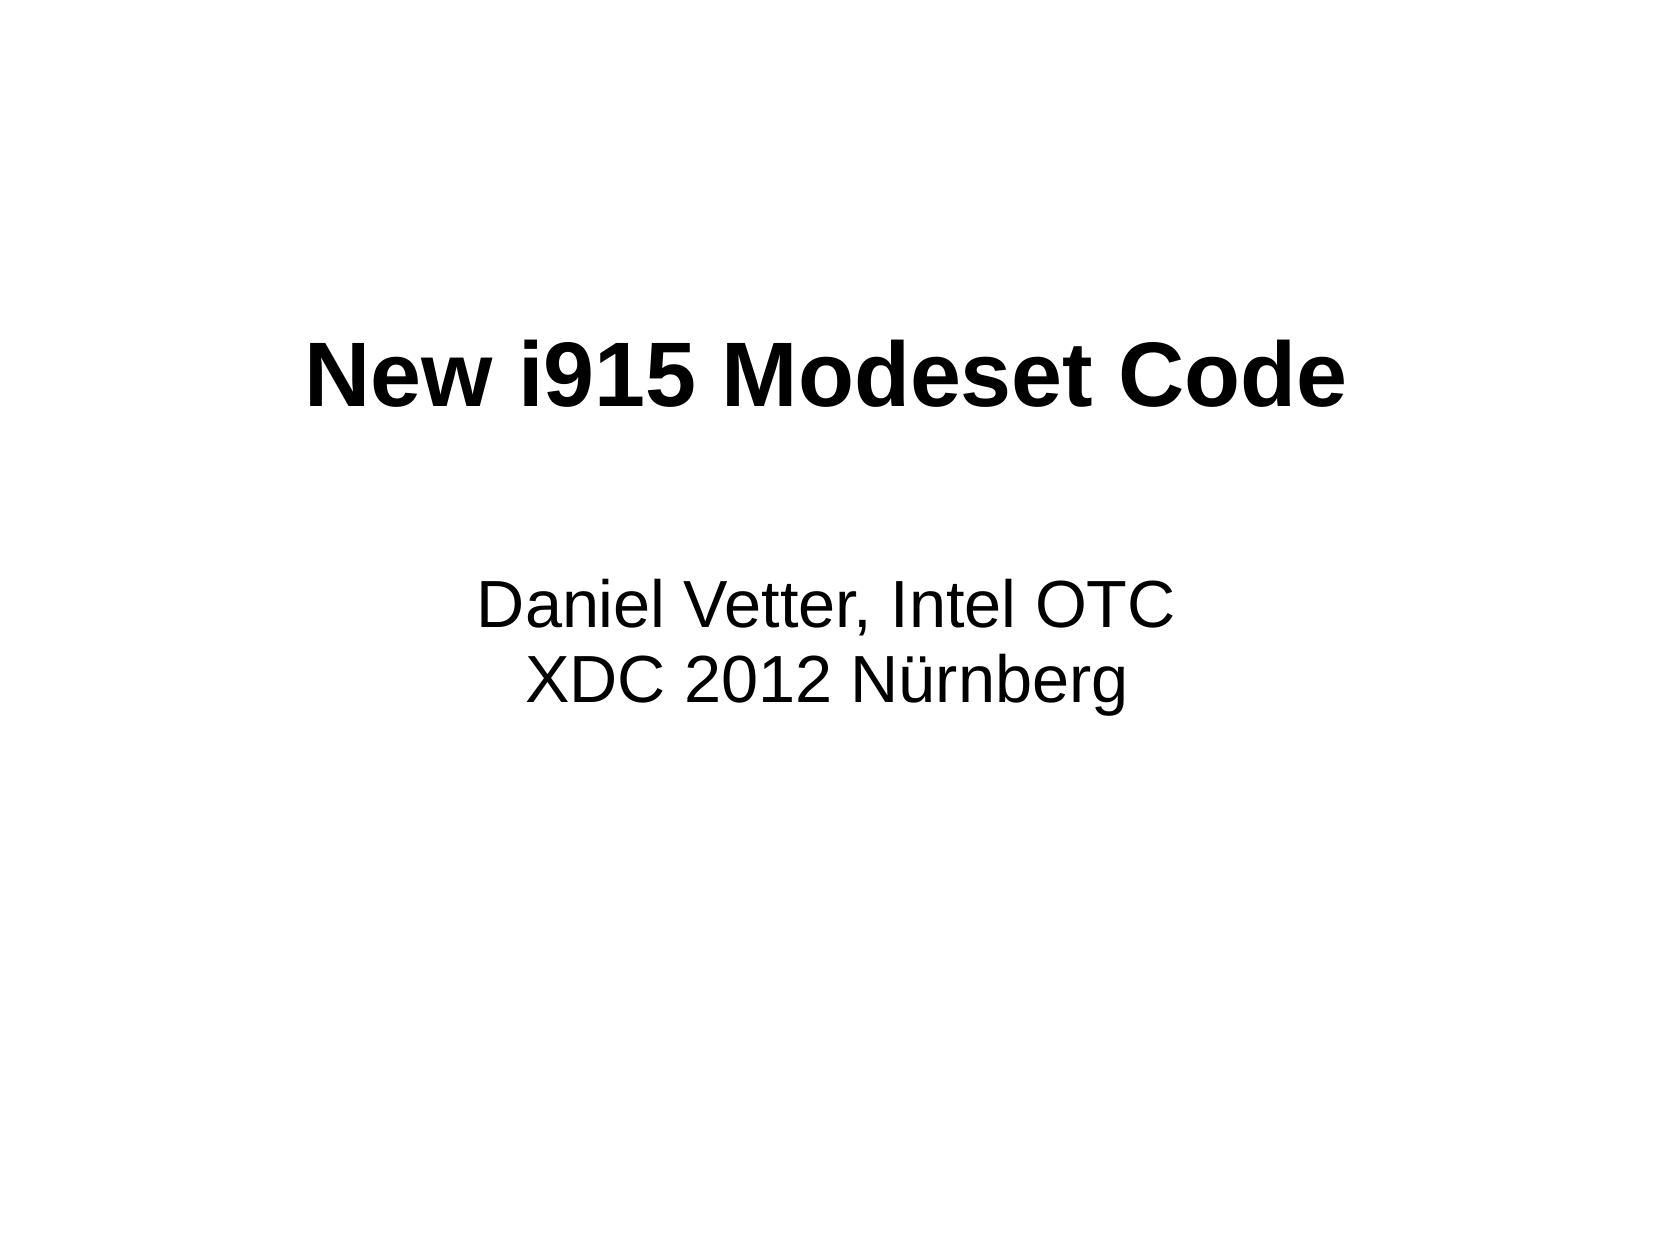

# New i915 Modeset Code
Daniel Vetter, Intel OTC
XDC 2012 Nürnberg